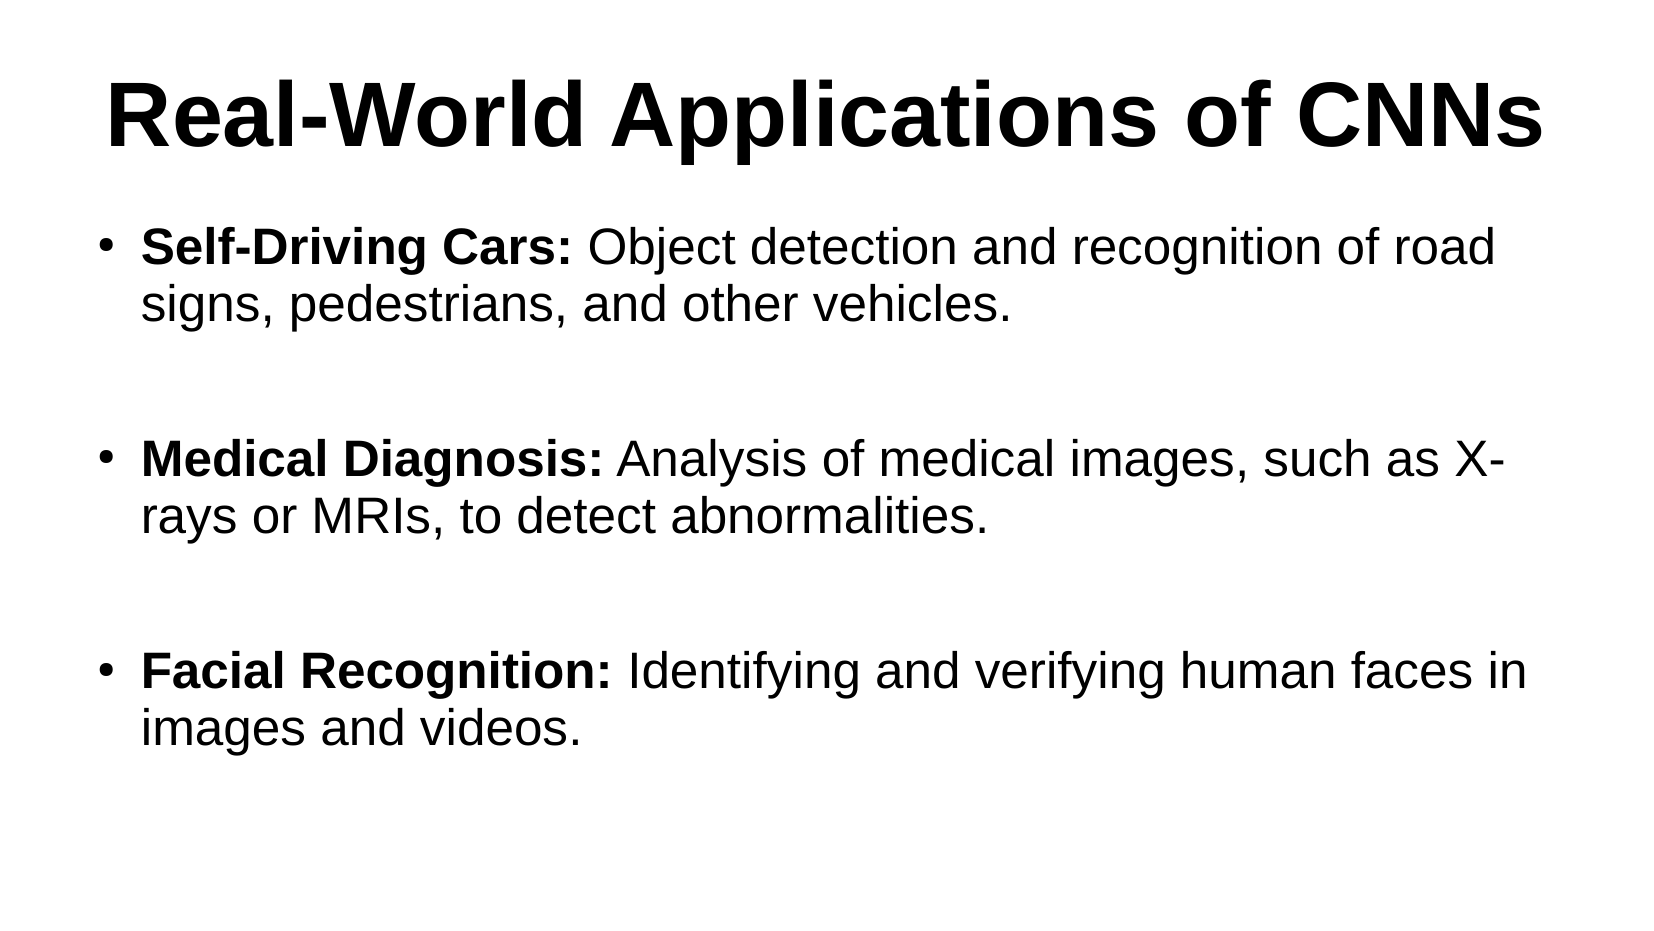

# Real-World Applications of CNNs
Self-Driving Cars: Object detection and recognition of road signs, pedestrians, and other vehicles.
Medical Diagnosis: Analysis of medical images, such as X-rays or MRIs, to detect abnormalities.
Facial Recognition: Identifying and verifying human faces in images and videos.